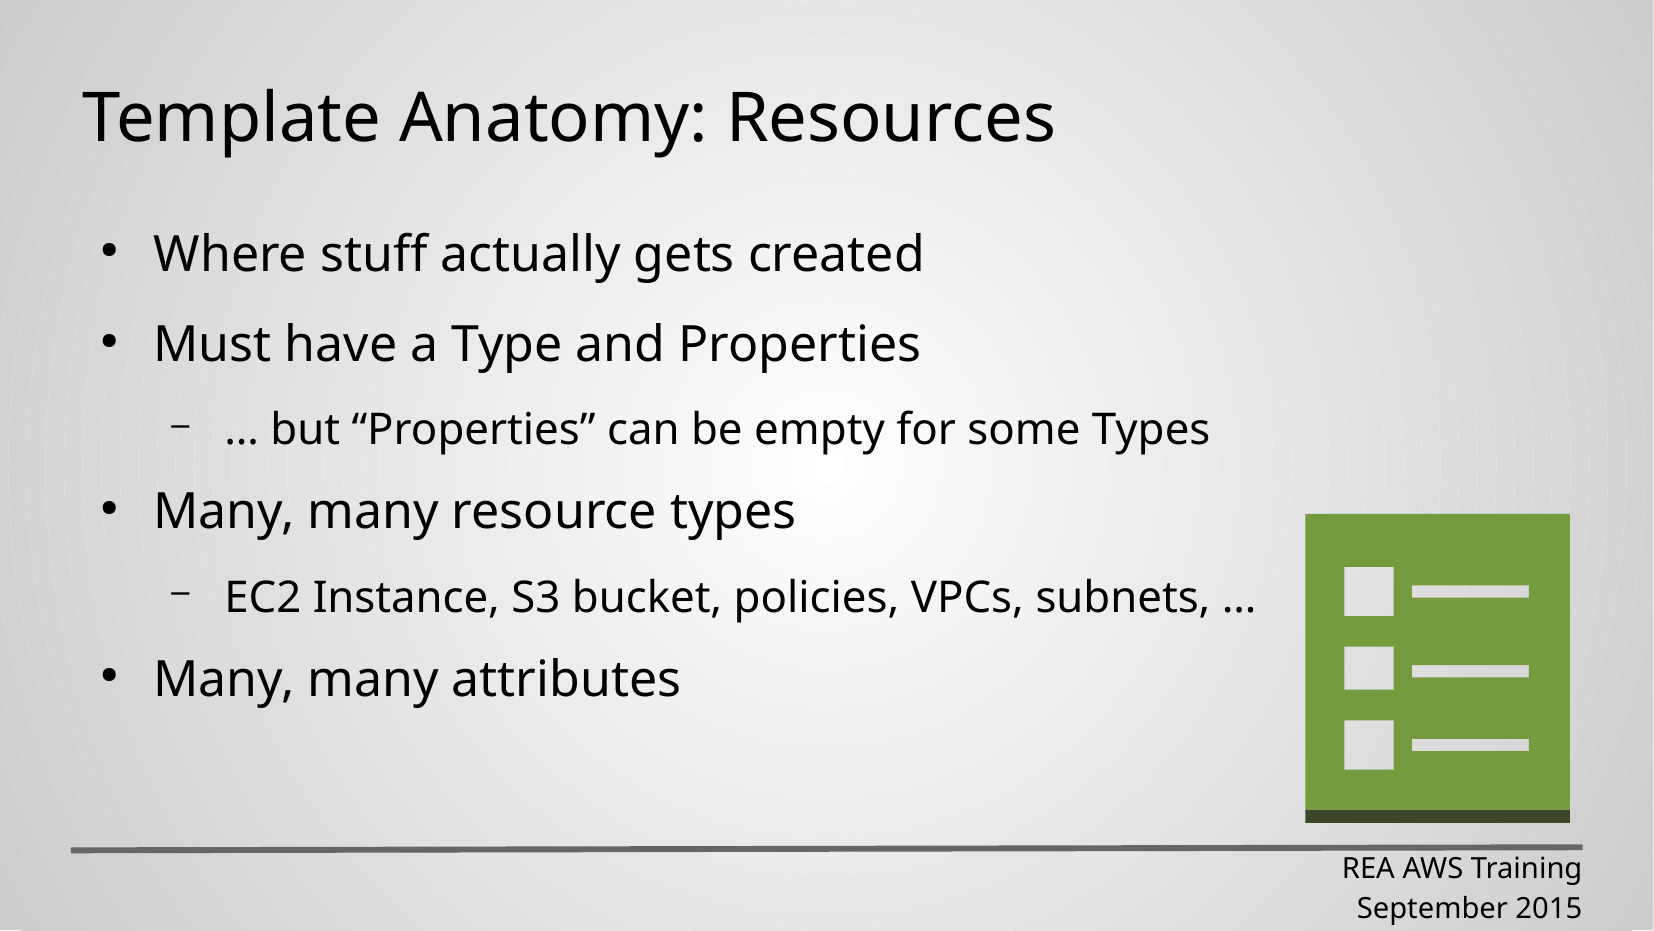

# Template Anatomy: Resources
Where stuff actually gets created
Must have a Type and Properties
… but “Properties” can be empty for some Types
Many, many resource types
EC2 Instance, S3 bucket, policies, VPCs, subnets, …
Many, many attributes